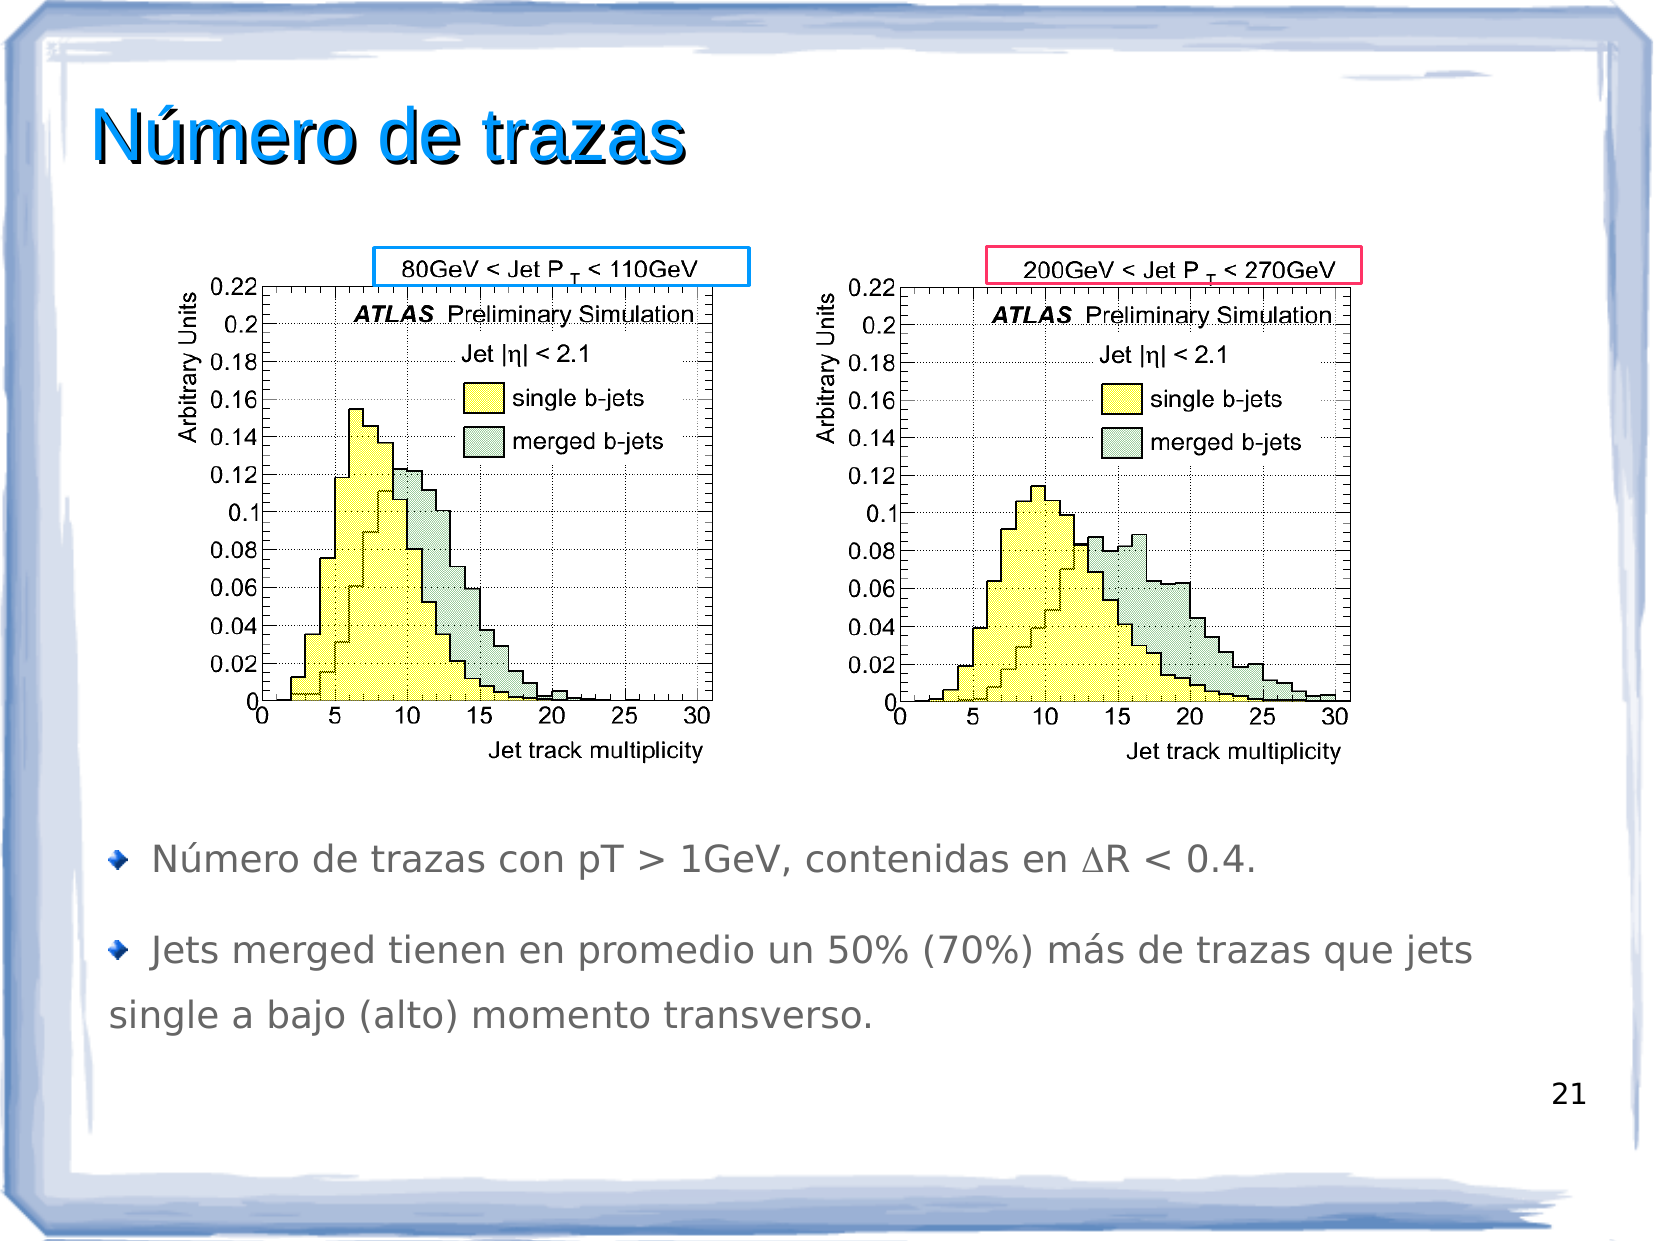

# Número de trazas
 Número de trazas con pT > 1GeV, contenidas en DR < 0.4.
 Jets merged tienen en promedio un 50% (70%) más de trazas que jets single a bajo (alto) momento transverso.
21